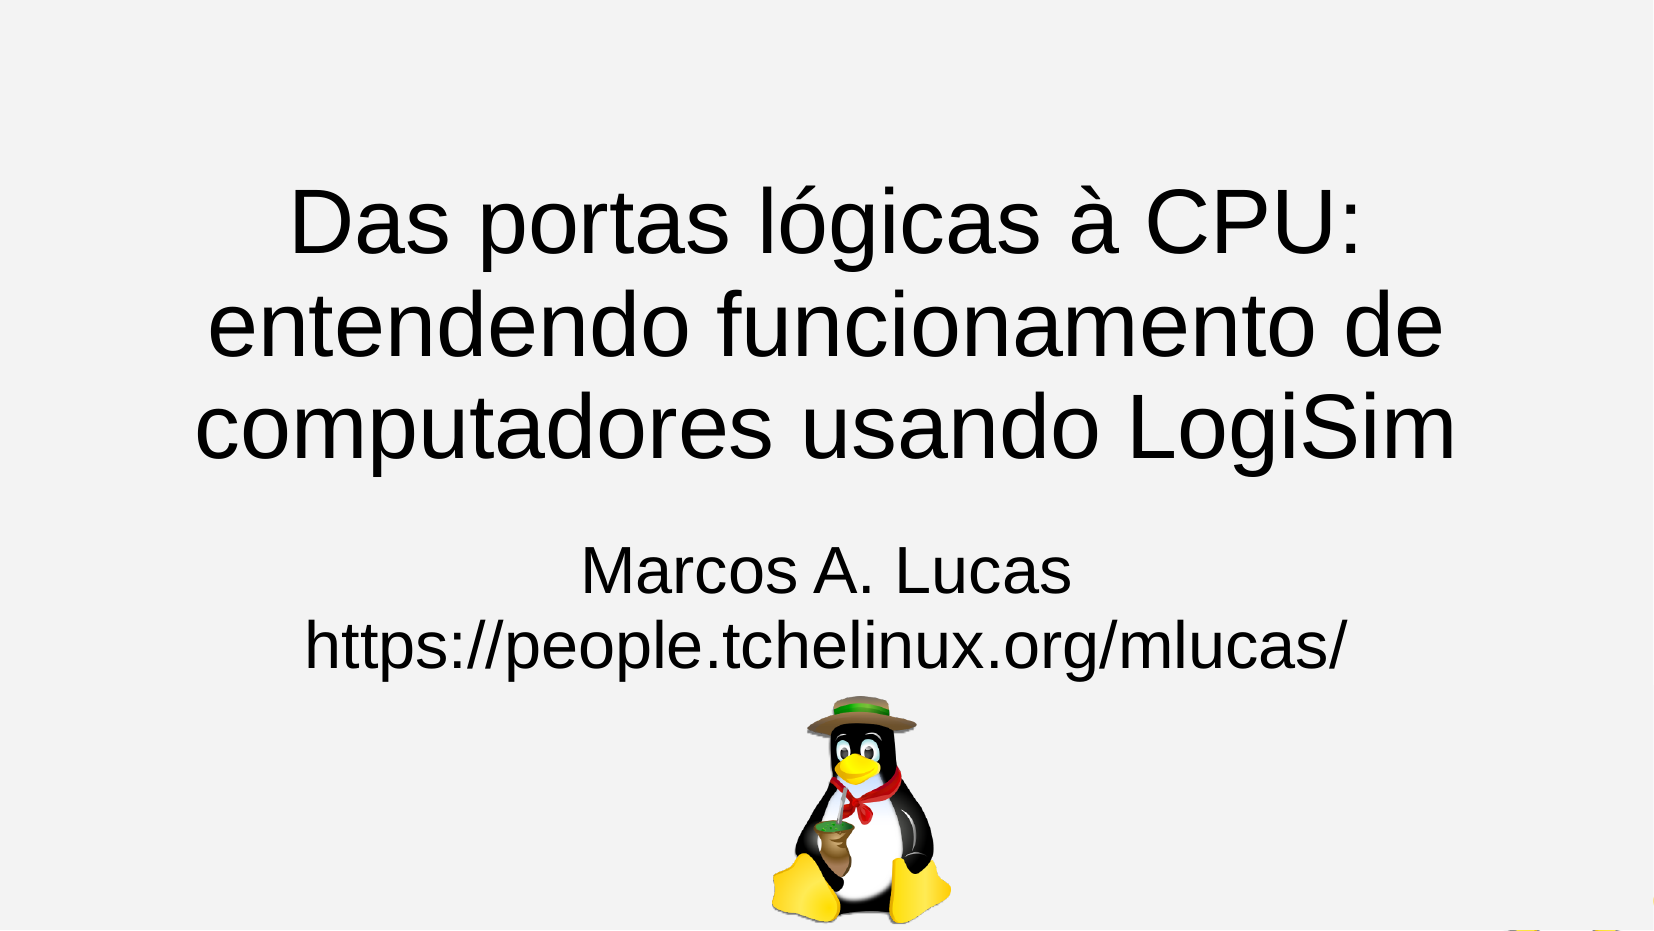

# Das portas lógicas à CPU: entendendo funcionamento de computadores usando LogiSim
Marcos A. Lucas
https://people.tchelinux.org/mlucas/